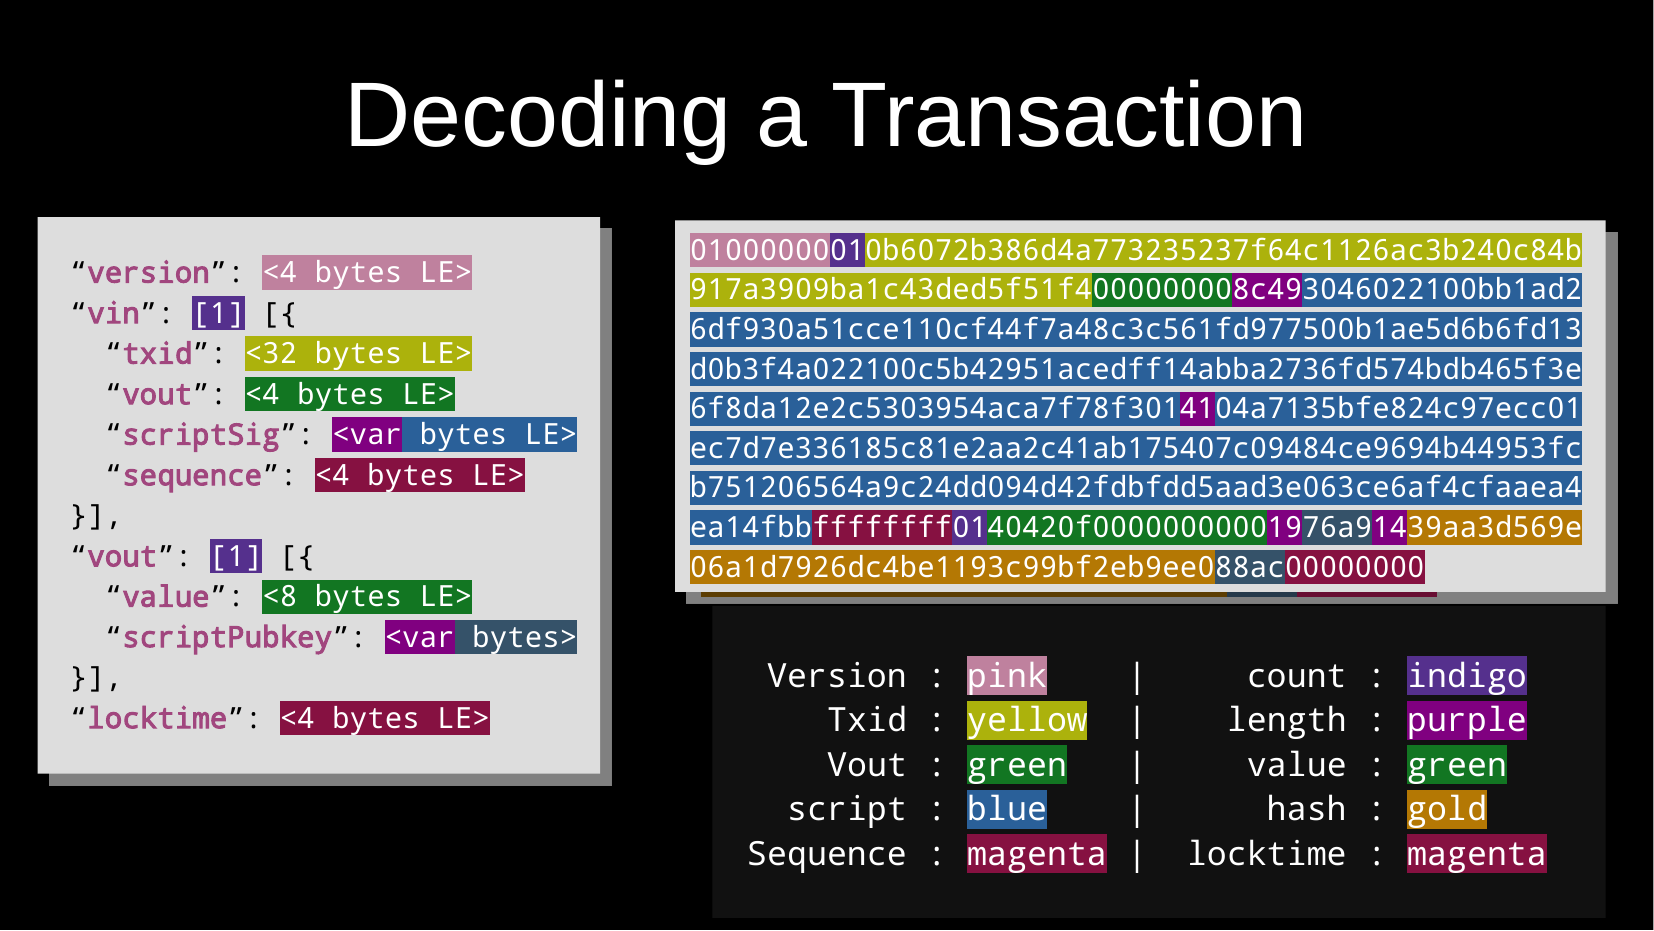

# Decoding a Transaction
 “version”: <4 bytes LE>
 “vin”: [1] [{
 “txid”: <32 bytes LE>
 “vout”: <4 bytes LE>
 “scriptSig”: <var bytes LE>
 “sequence”: <4 bytes LE>
 }],
 “vout”: [1] [{
 “value”: <8 bytes LE>
 “scriptPubkey”: <var bytes>
 }],
 “locktime”: <4 bytes LE>
01000000010b6072b386d4a773235237f64c1126ac3b240c84b917a3909ba1c43ded5f51f4000000008c493046022100bb1ad26df930a51cce110cf44f7a48c3c561fd977500b1ae5d6b6fd13d0b3f4a022100c5b42951acedff14abba2736fd574bdb465f3e6f8da12e2c5303954aca7f78f3014104a7135bfe824c97ecc01ec7d7e336185c81e2aa2c41ab175407c09484ce9694b44953fcb751206564a9c24dd094d42fdbfdd5aad3e063ce6af4cfaaea4ea14fbbffffffff0140420f00000000001976a91439aa3d569e06a1d7926dc4be1193c99bf2eb9ee088ac00000000
 Version : pink | count : indigo
 Txid : yellow | length : purple
 Vout : green | value : green
 script : blue | hash : gold
 Sequence : magenta | locktime : magenta